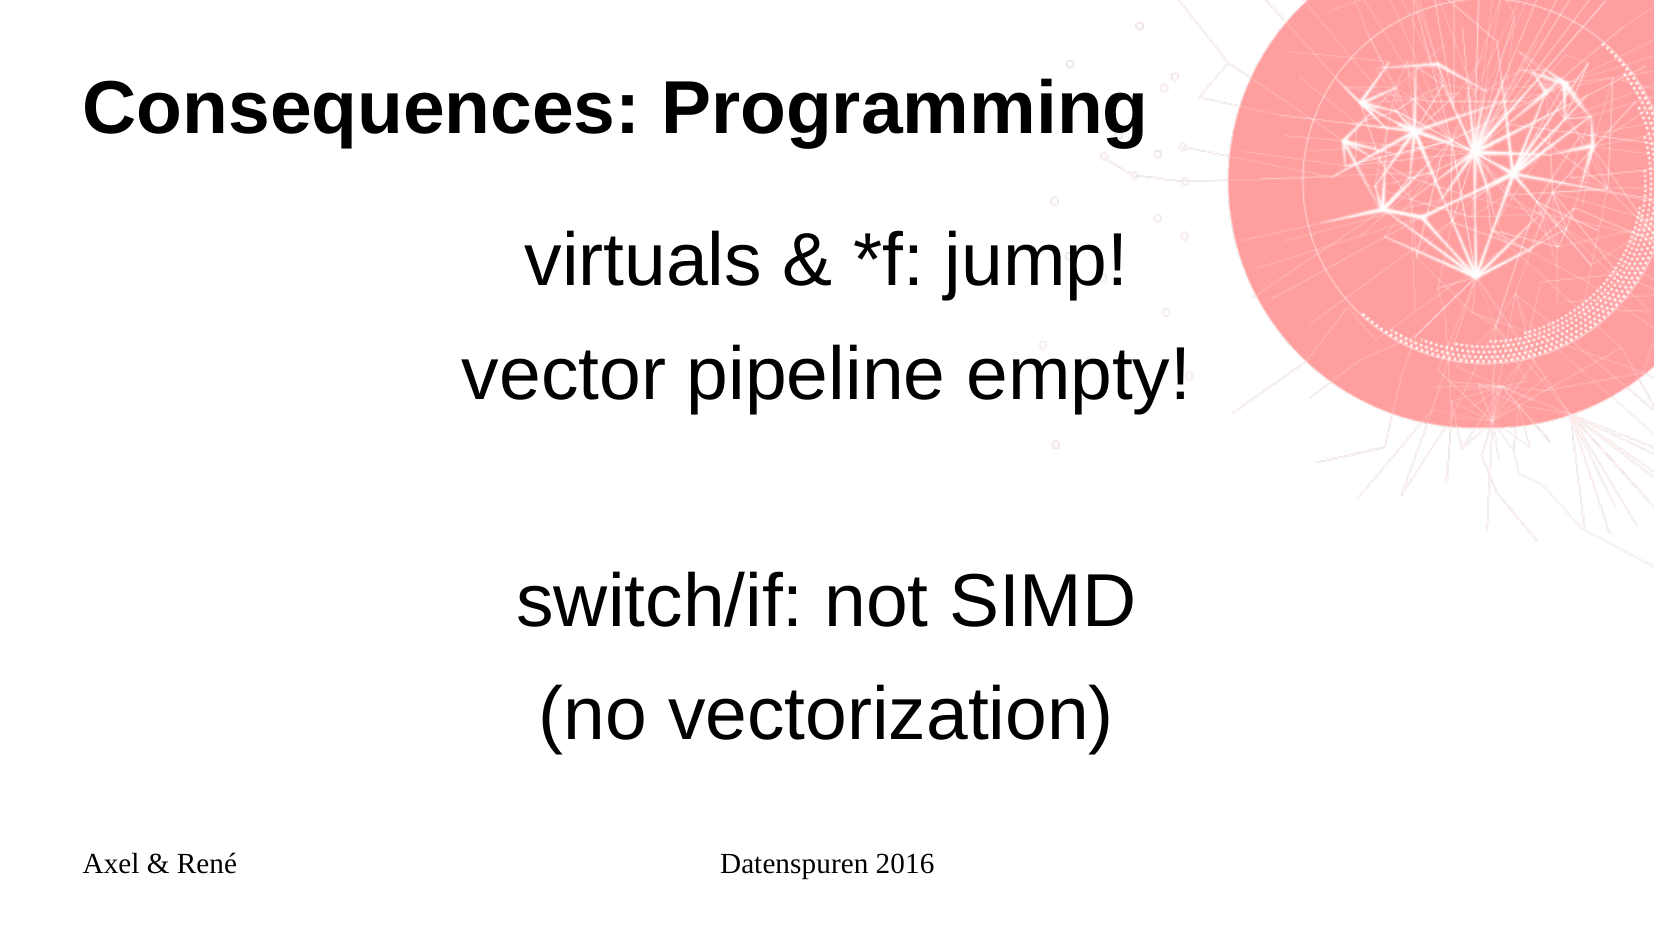

# Consequences: Programming
virtuals & *f: jump!
vector pipeline empty!
switch/if: not SIMD
(no vectorization)